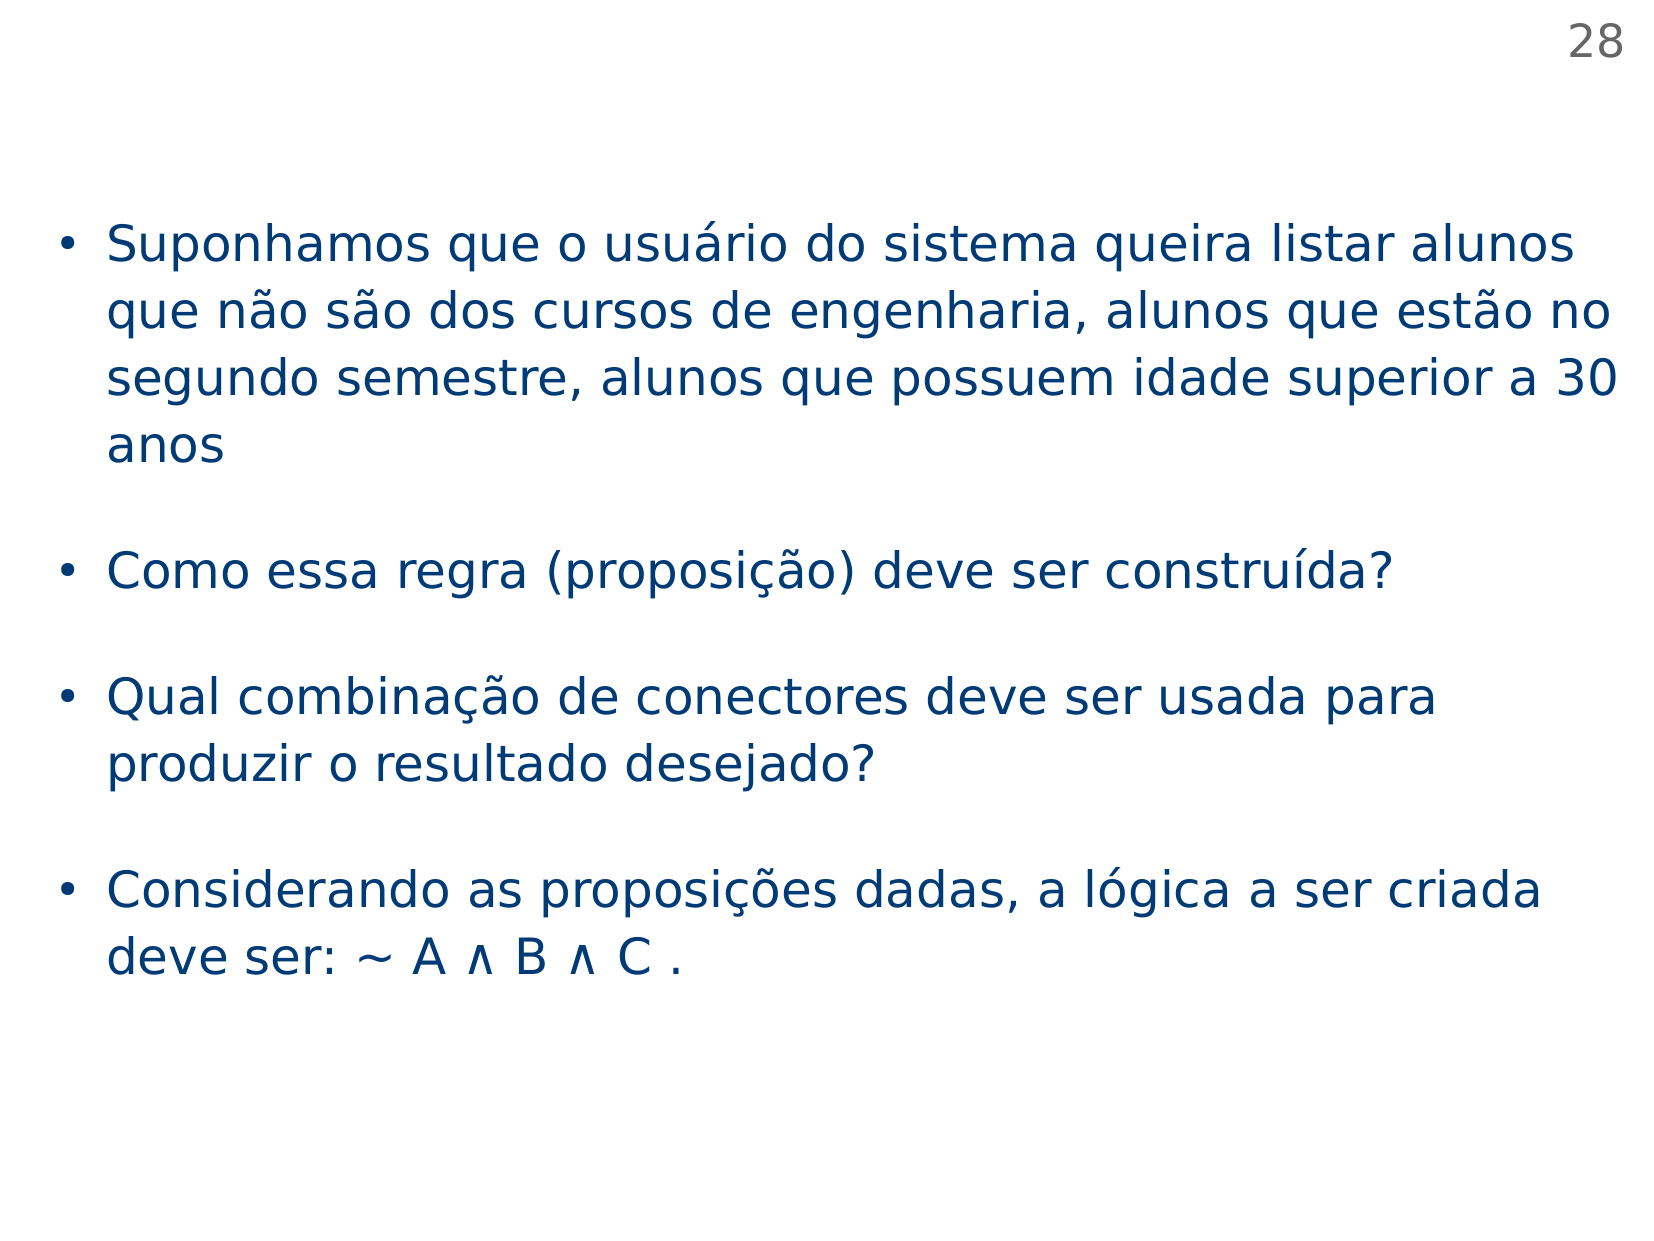

28
#
Suponhamos que o usuário do sistema queira listar alunos que não são dos cursos de engenharia, alunos que estão no segundo semestre, alunos que possuem idade superior a 30 anos
Como essa regra (proposição) deve ser construída?
Qual combinação de conectores deve ser usada para produzir o resultado desejado?
Considerando as proposições dadas, a lógica a ser criada deve ser: ∼ A ∧ B ∧ C .